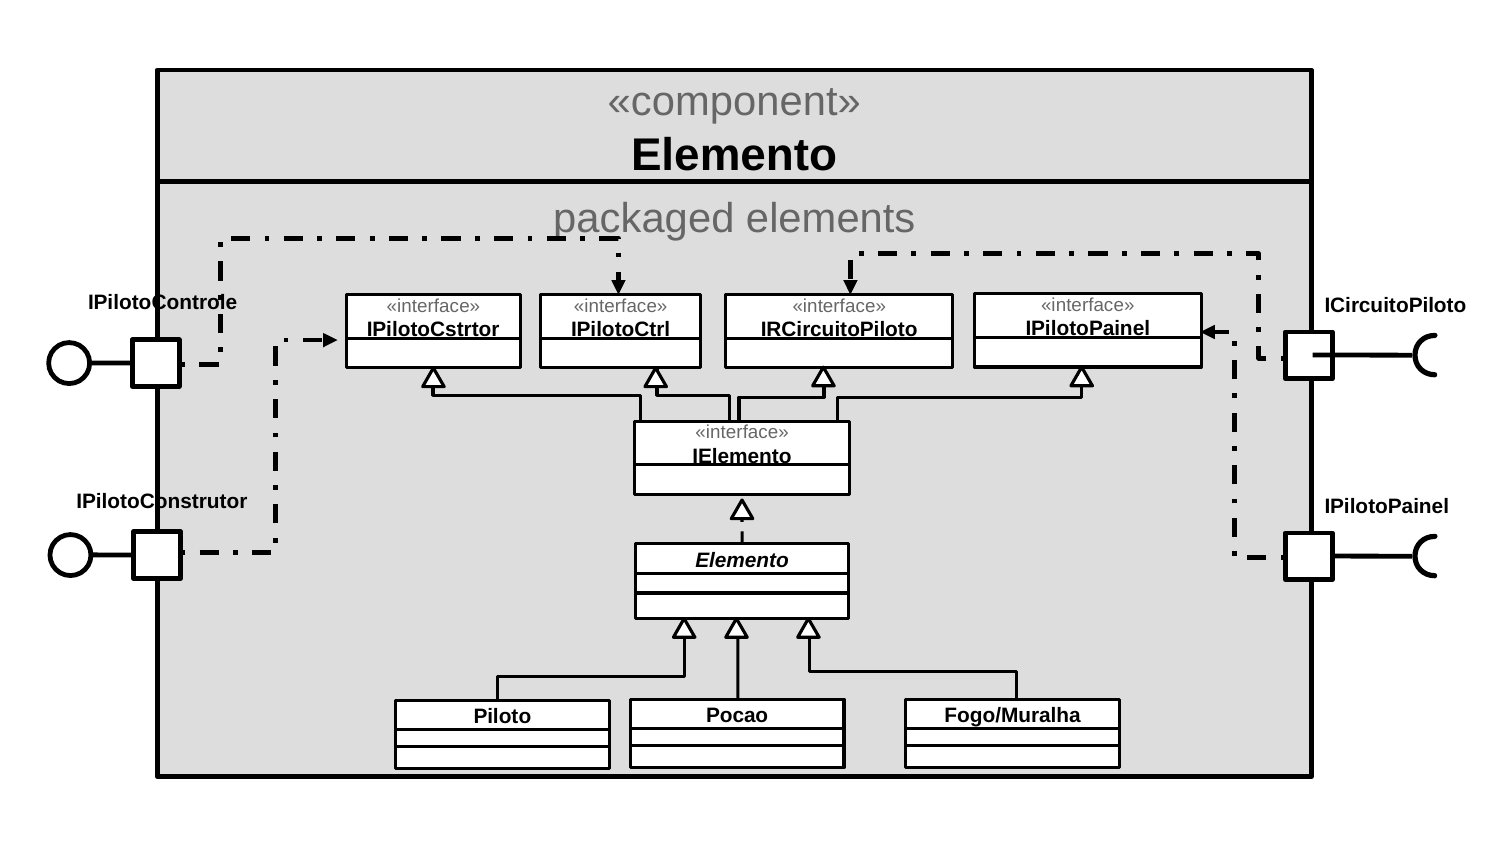

«component»
Elemento
packaged elements
IPilotoControle
ICircuitoPiloto
«interface»
IPilotoPainel
«interface»
IPilotoCstrtor
«interface»
IPilotoCtrl
«interface»
IRCircuitoPiloto
«interface»
IElemento
IPilotoConstrutor
IPilotoPainel
Elemento
Pocao
Fogo/Muralha
Piloto